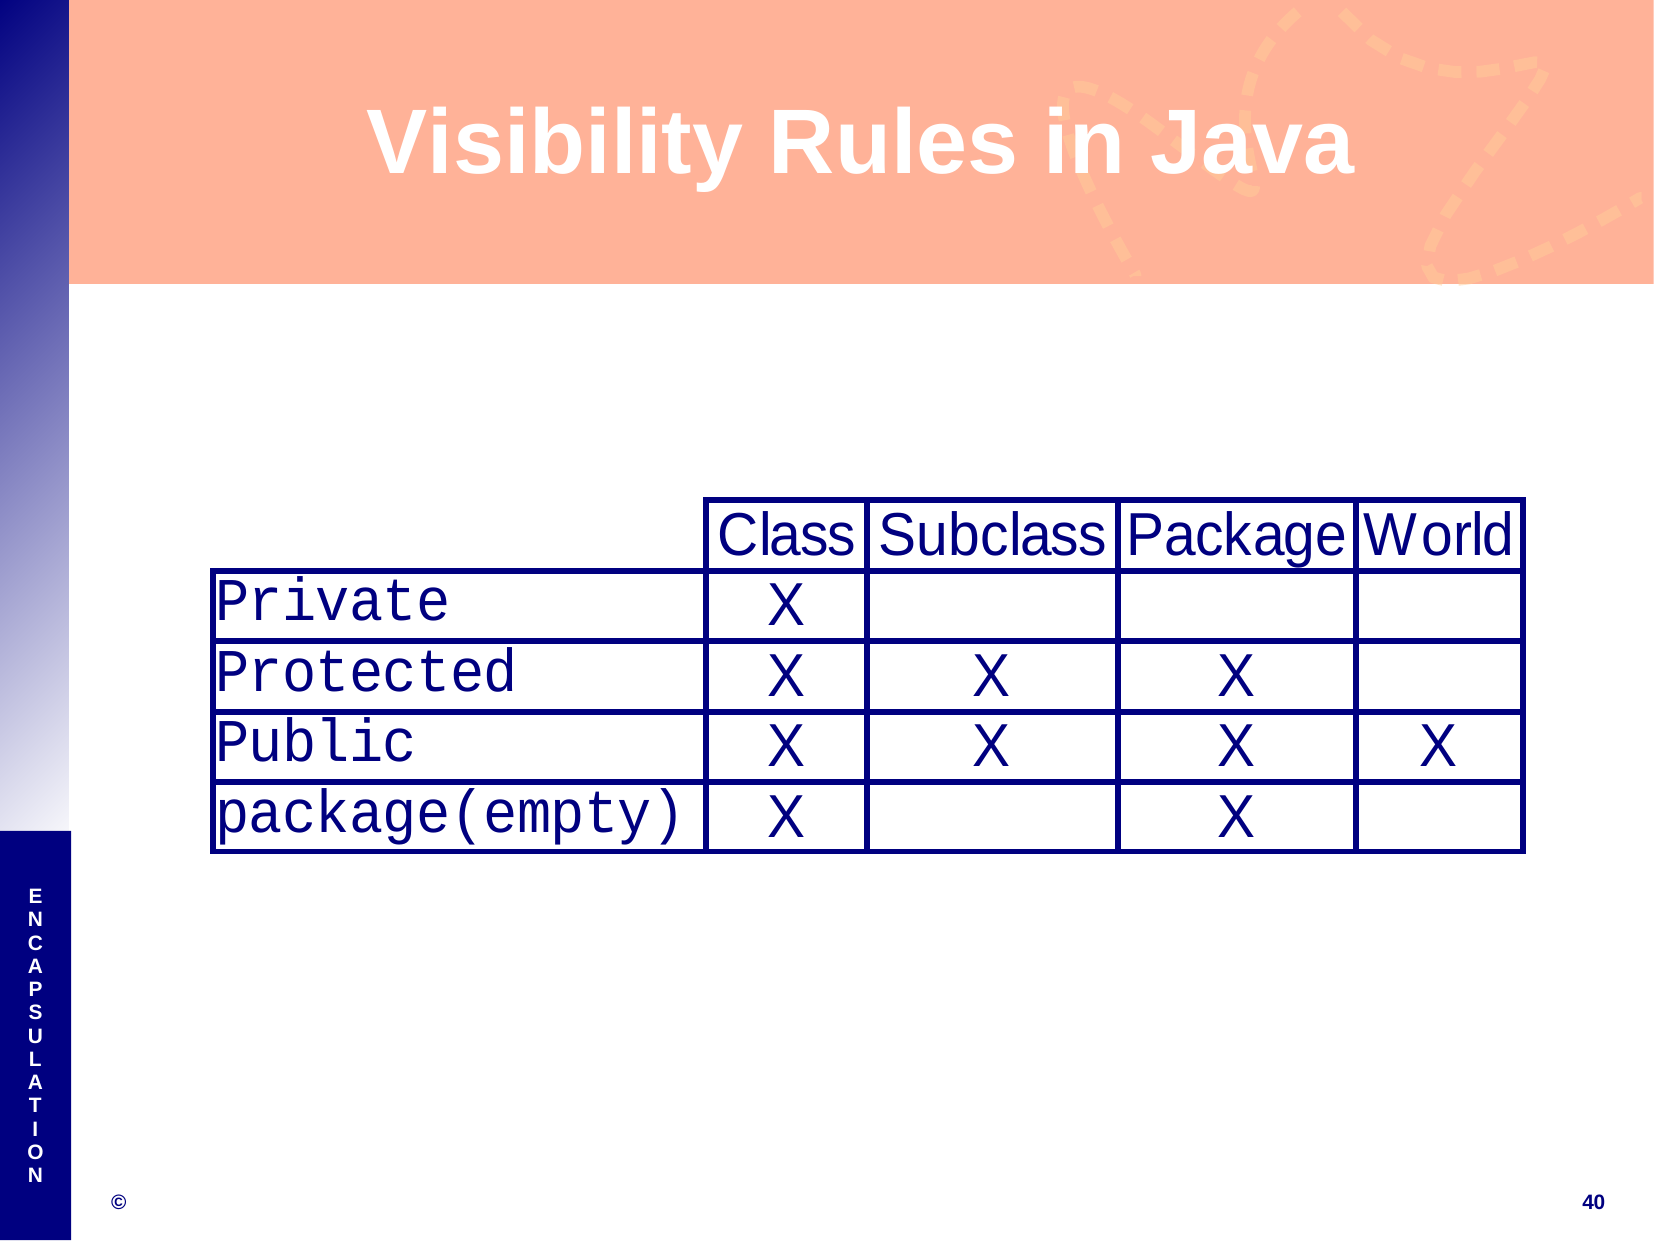

# Visibility Rules in Java
E
N
C
A
P
S
U
L
A
T
I
O
N